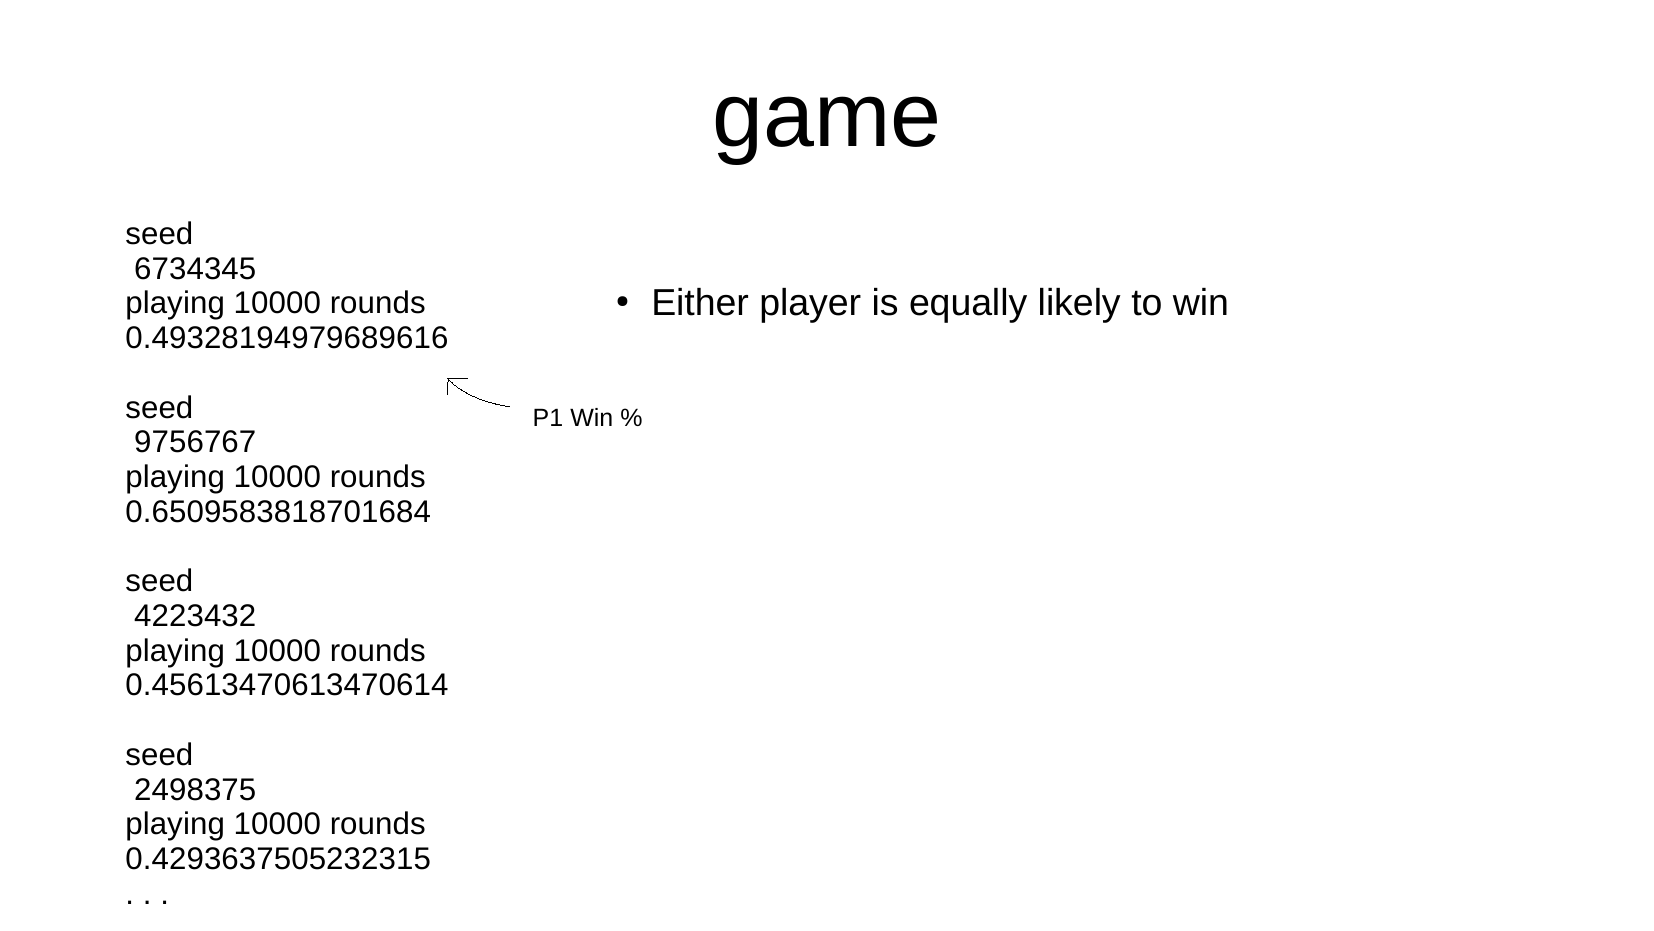

# game
seed
 6734345
playing 10000 rounds
0.49328194979689616
seed
 9756767
playing 10000 rounds
0.6509583818701684
seed
 4223432
playing 10000 rounds
0.45613470613470614
seed
 2498375
playing 10000 rounds
0.4293637505232315
. . .
Either player is equally likely to win
P1 Win %